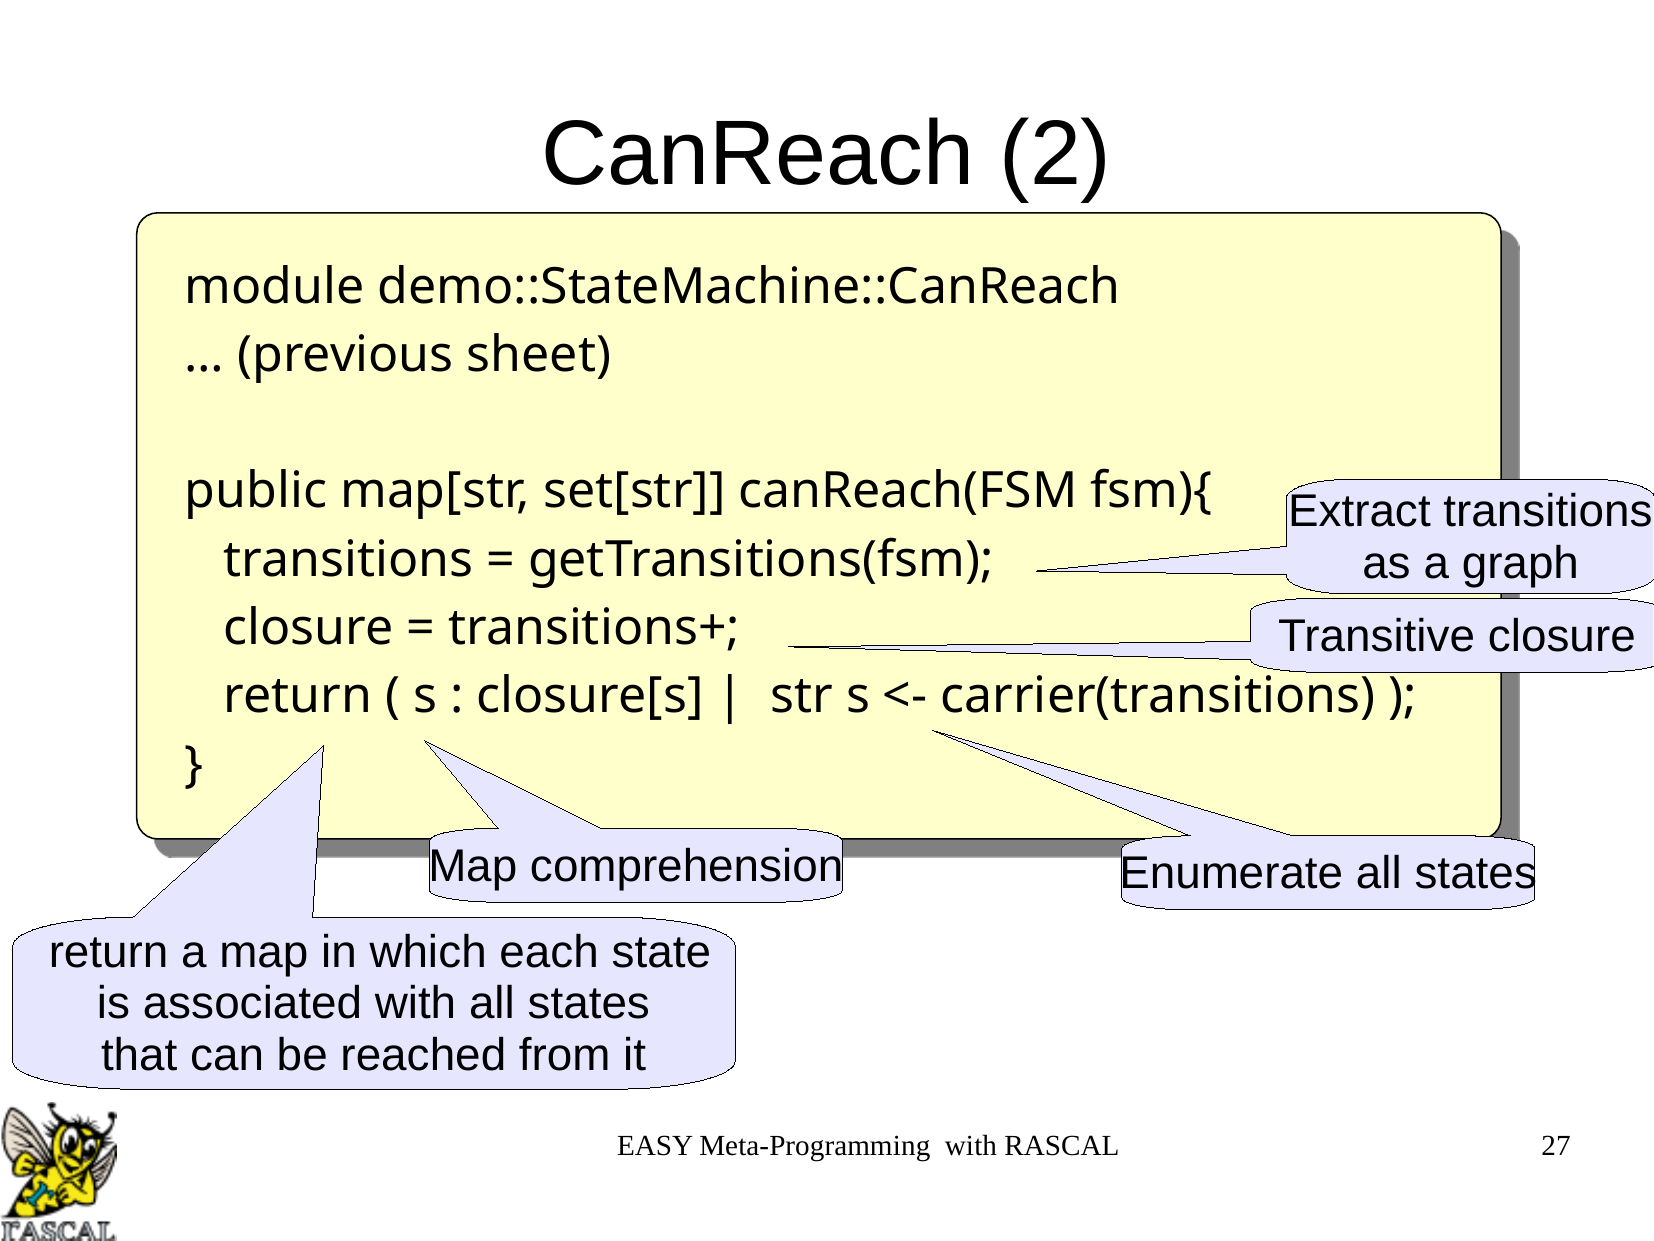

# CanReach (2)
module demo::StateMachine::CanReach
… (previous sheet)
public map[str, set[str]] canReach(FSM fsm){
 transitions = getTransitions(fsm);
 closure = transitions+;
 return ( s : closure[s] | str s <- carrier(transitions) );
}
Extract transitions
as a graph
Transitive closure
Map comprehension
Enumerate all states
 return a map in which each state
 is associated with all states
that can be reached from it
27